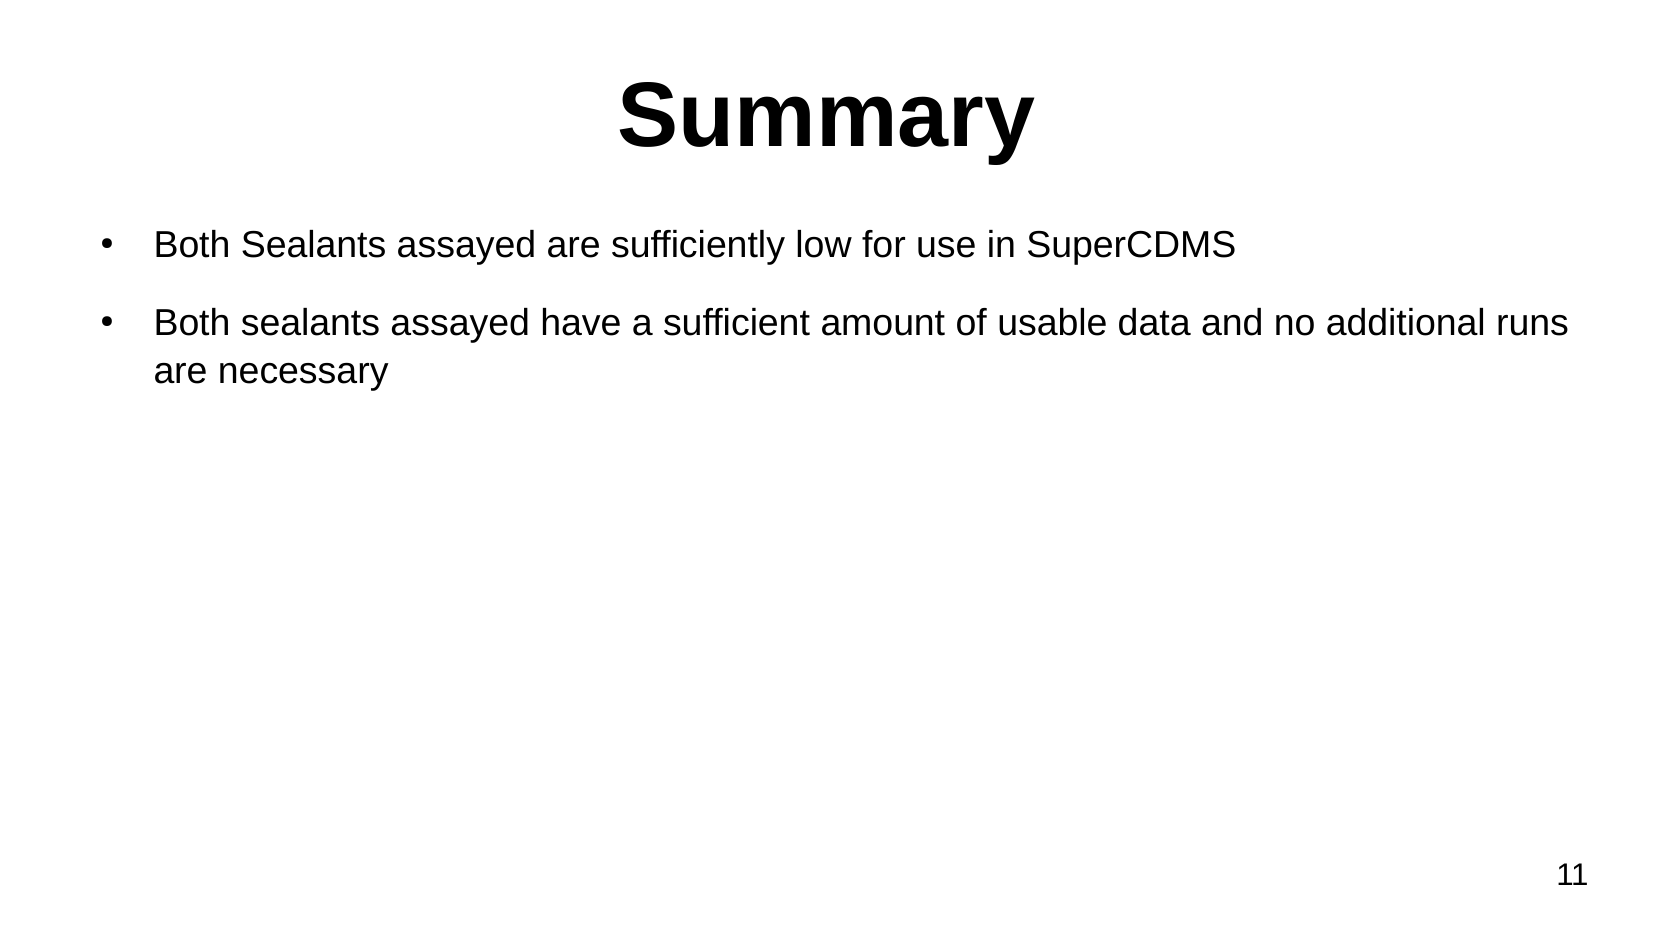

# Summary
Both Sealants assayed are sufficiently low for use in SuperCDMS
Both sealants assayed have a sufficient amount of usable data and no additional runs are necessary